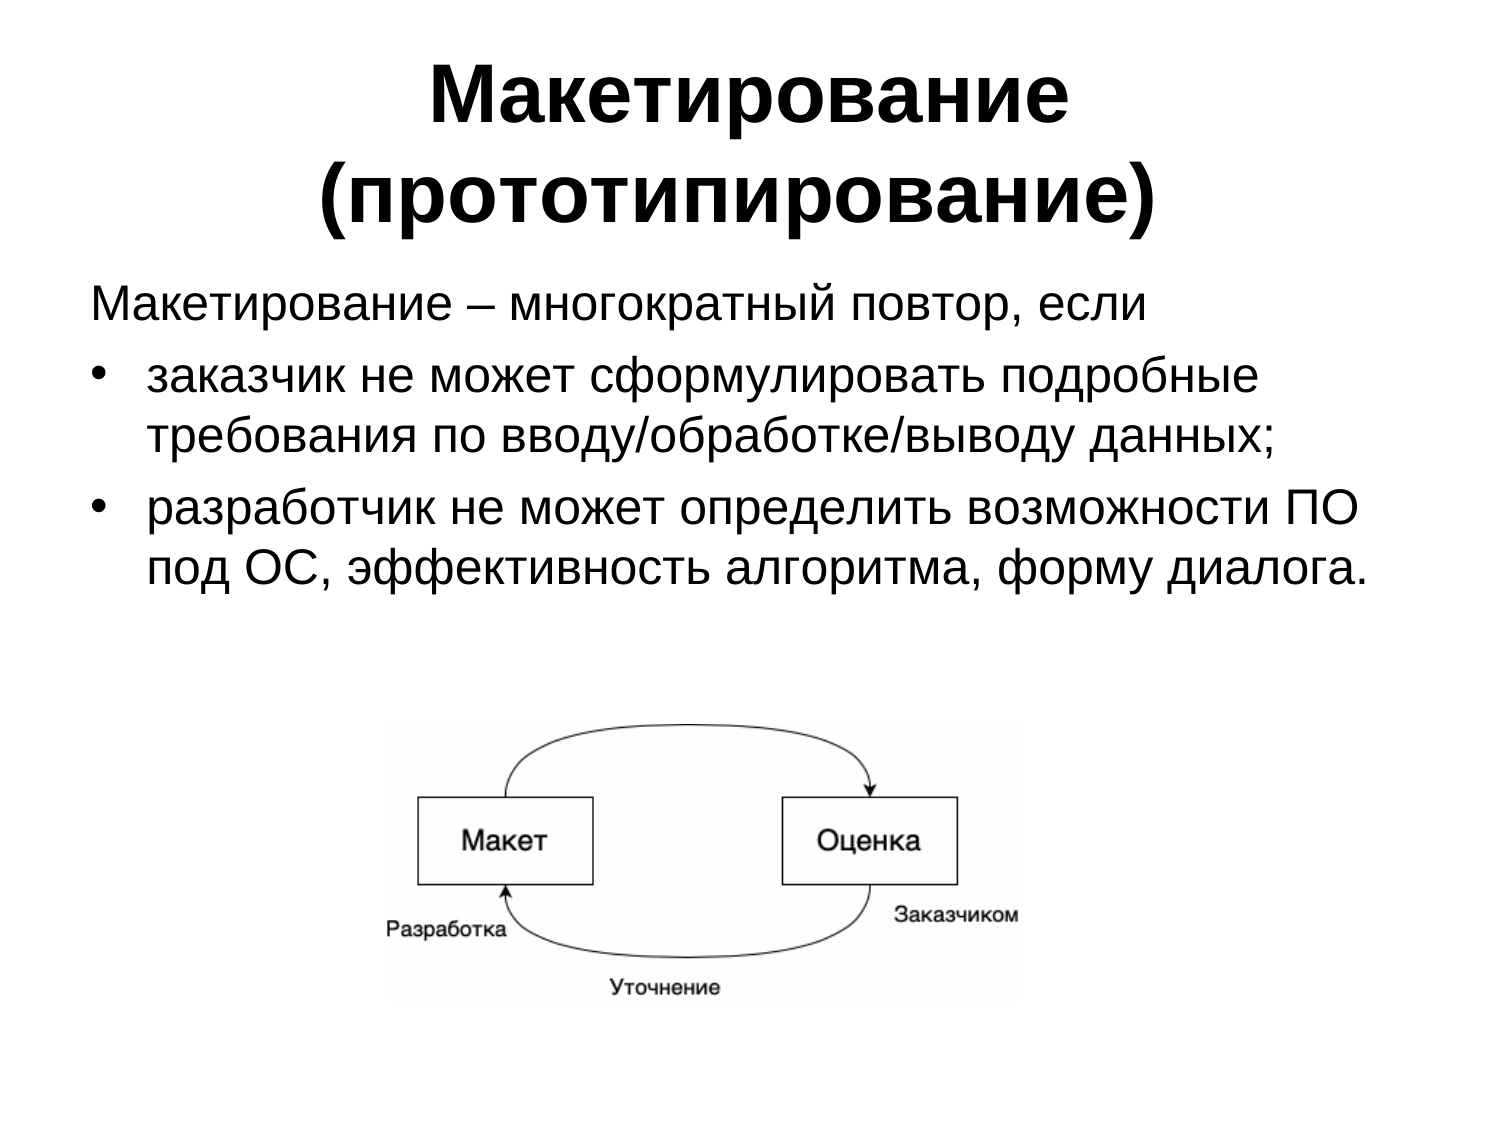

# Макетирование (прототипирование)
Макетирование – многократный повтор, если
заказчик не может сформулировать подробные требования по вводу/обработке/выводу данных;
разработчик не может определить возможности ПО под ОС, эффективность алгоритма, форму диалога.